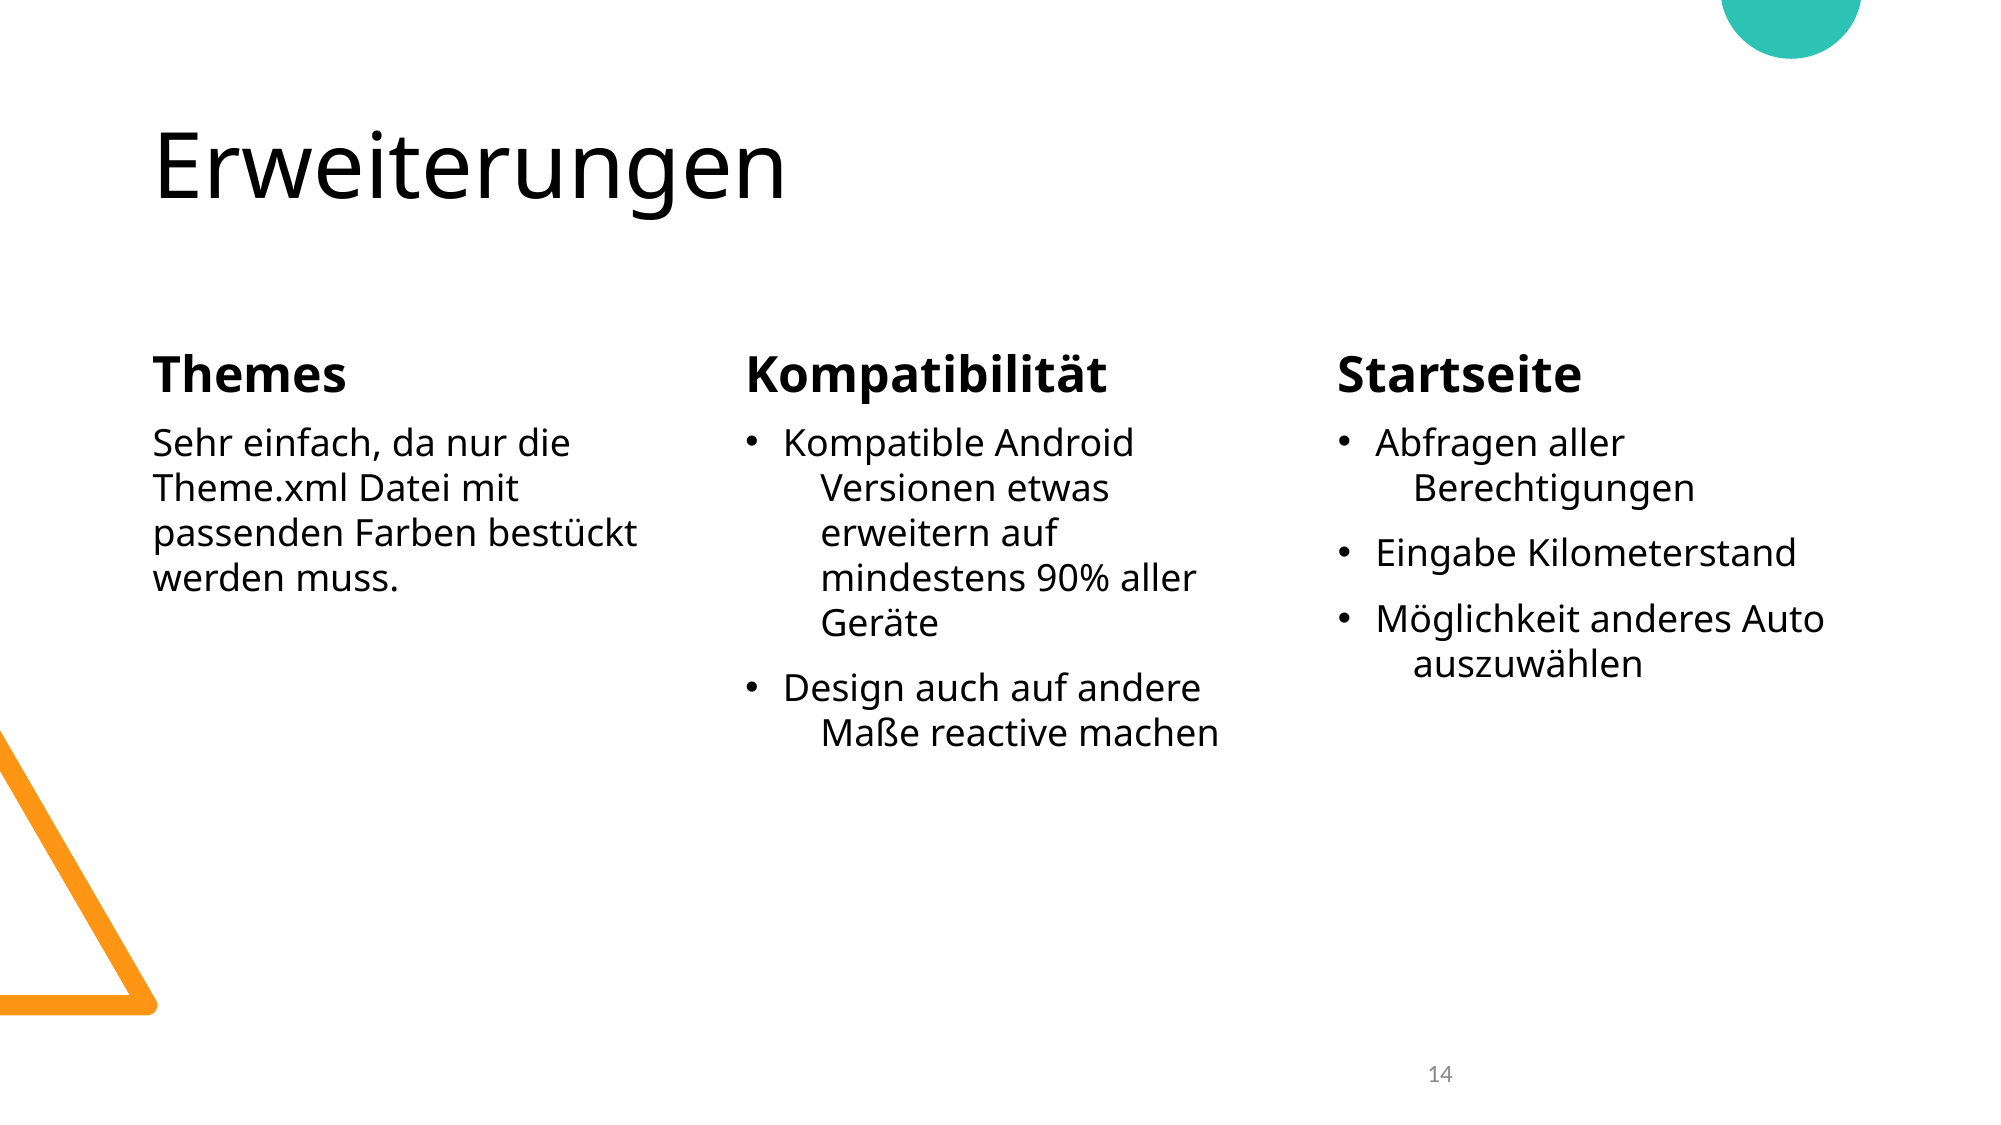

# Erweiterungen
Themes
Kompatibilität
Startseite
Sehr einfach, da nur die Theme.xml Datei mit passenden Farben bestückt werden muss.
Kompatible Android Versionen etwas erweitern auf mindestens 90% aller Geräte
Design auch auf andere Maße reactive machen
Abfragen aller Berechtigungen
Eingabe Kilometerstand
Möglichkeit anderes Auto auszuwählen